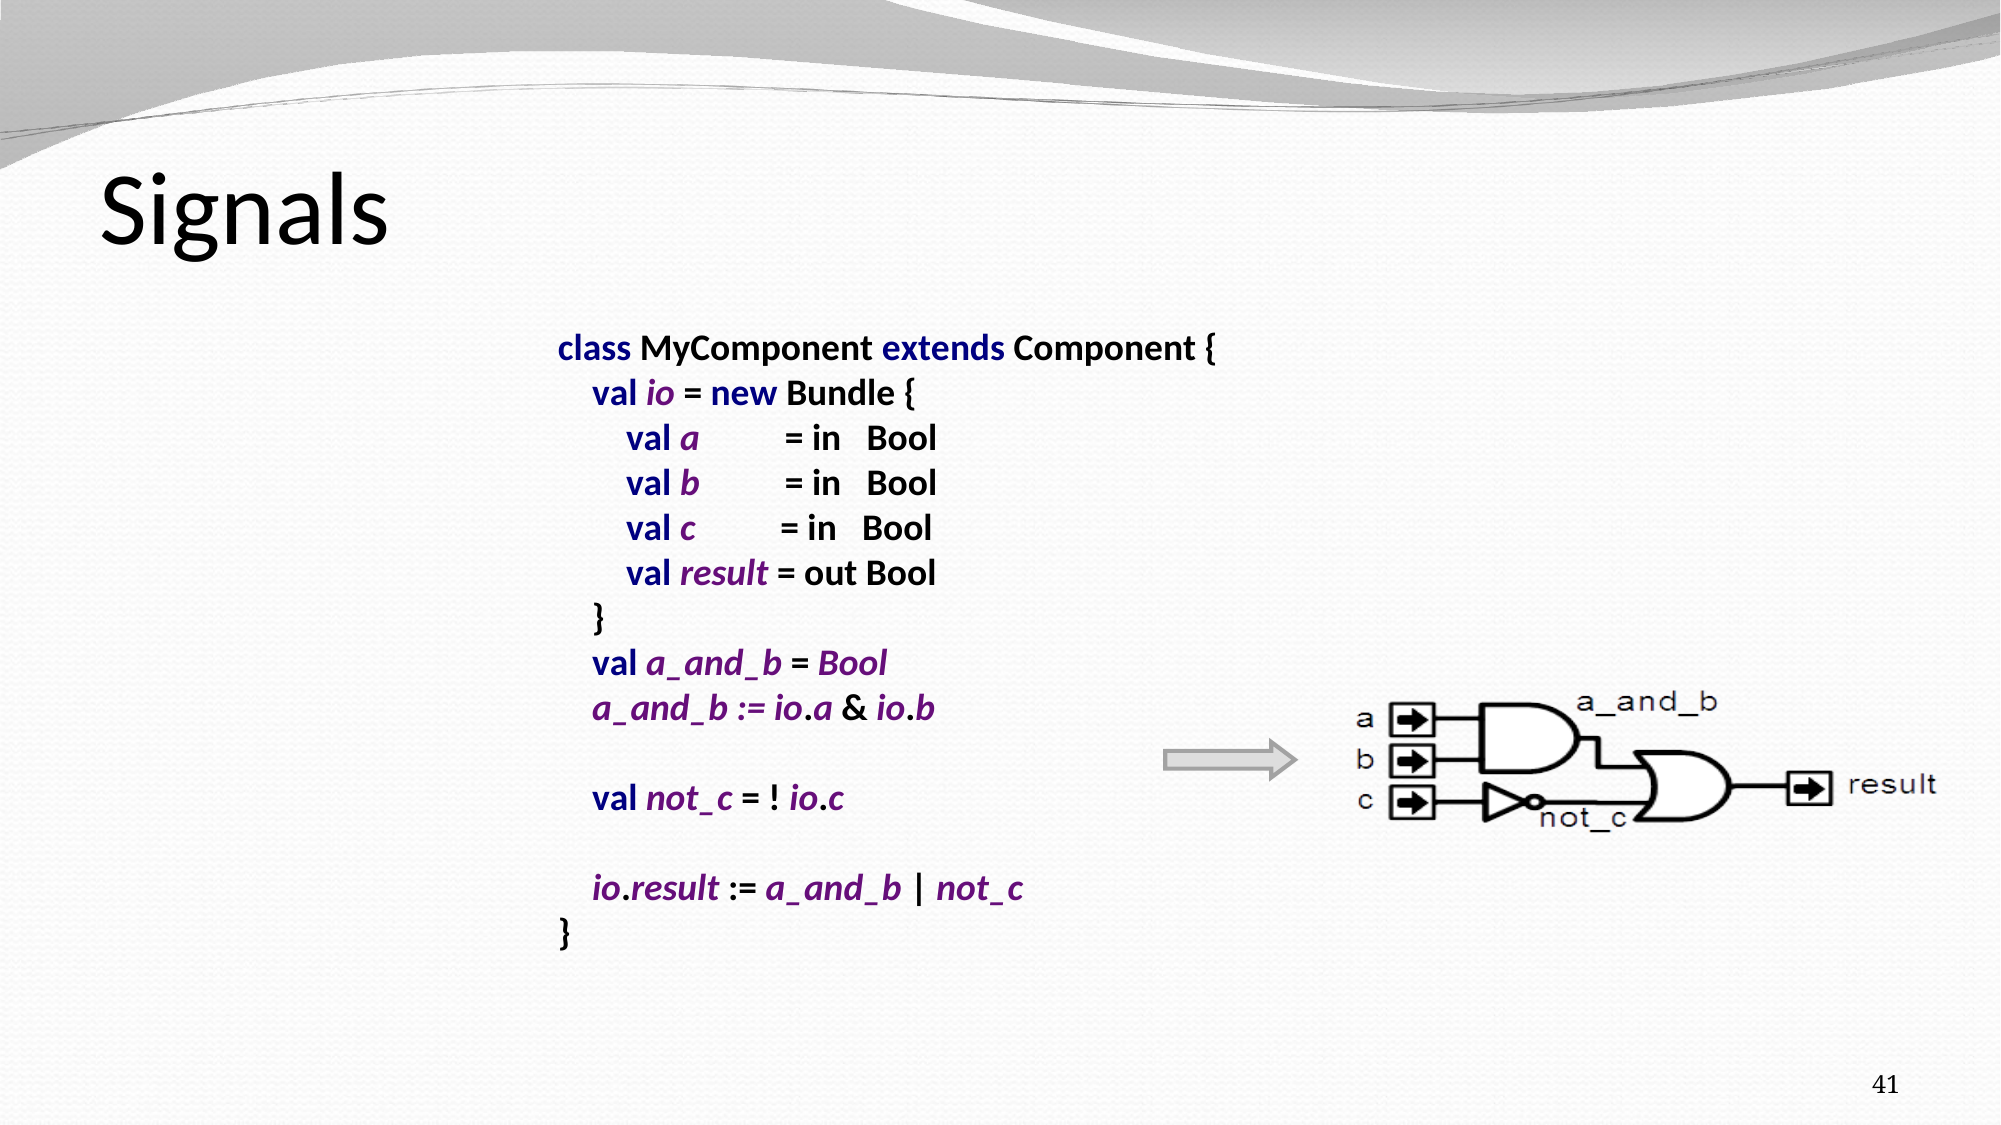

# Signals
class MyComponent extends Component {
 val io = new Bundle {
 val a = in Bool
 val b = in Bool
 val c = in Bool
 val result = out Bool
 }
 val a_and_b = Bool
 a_and_b := io.a & io.b
 val not_c = ! io.c
 io.result := a_and_b | not_c
}